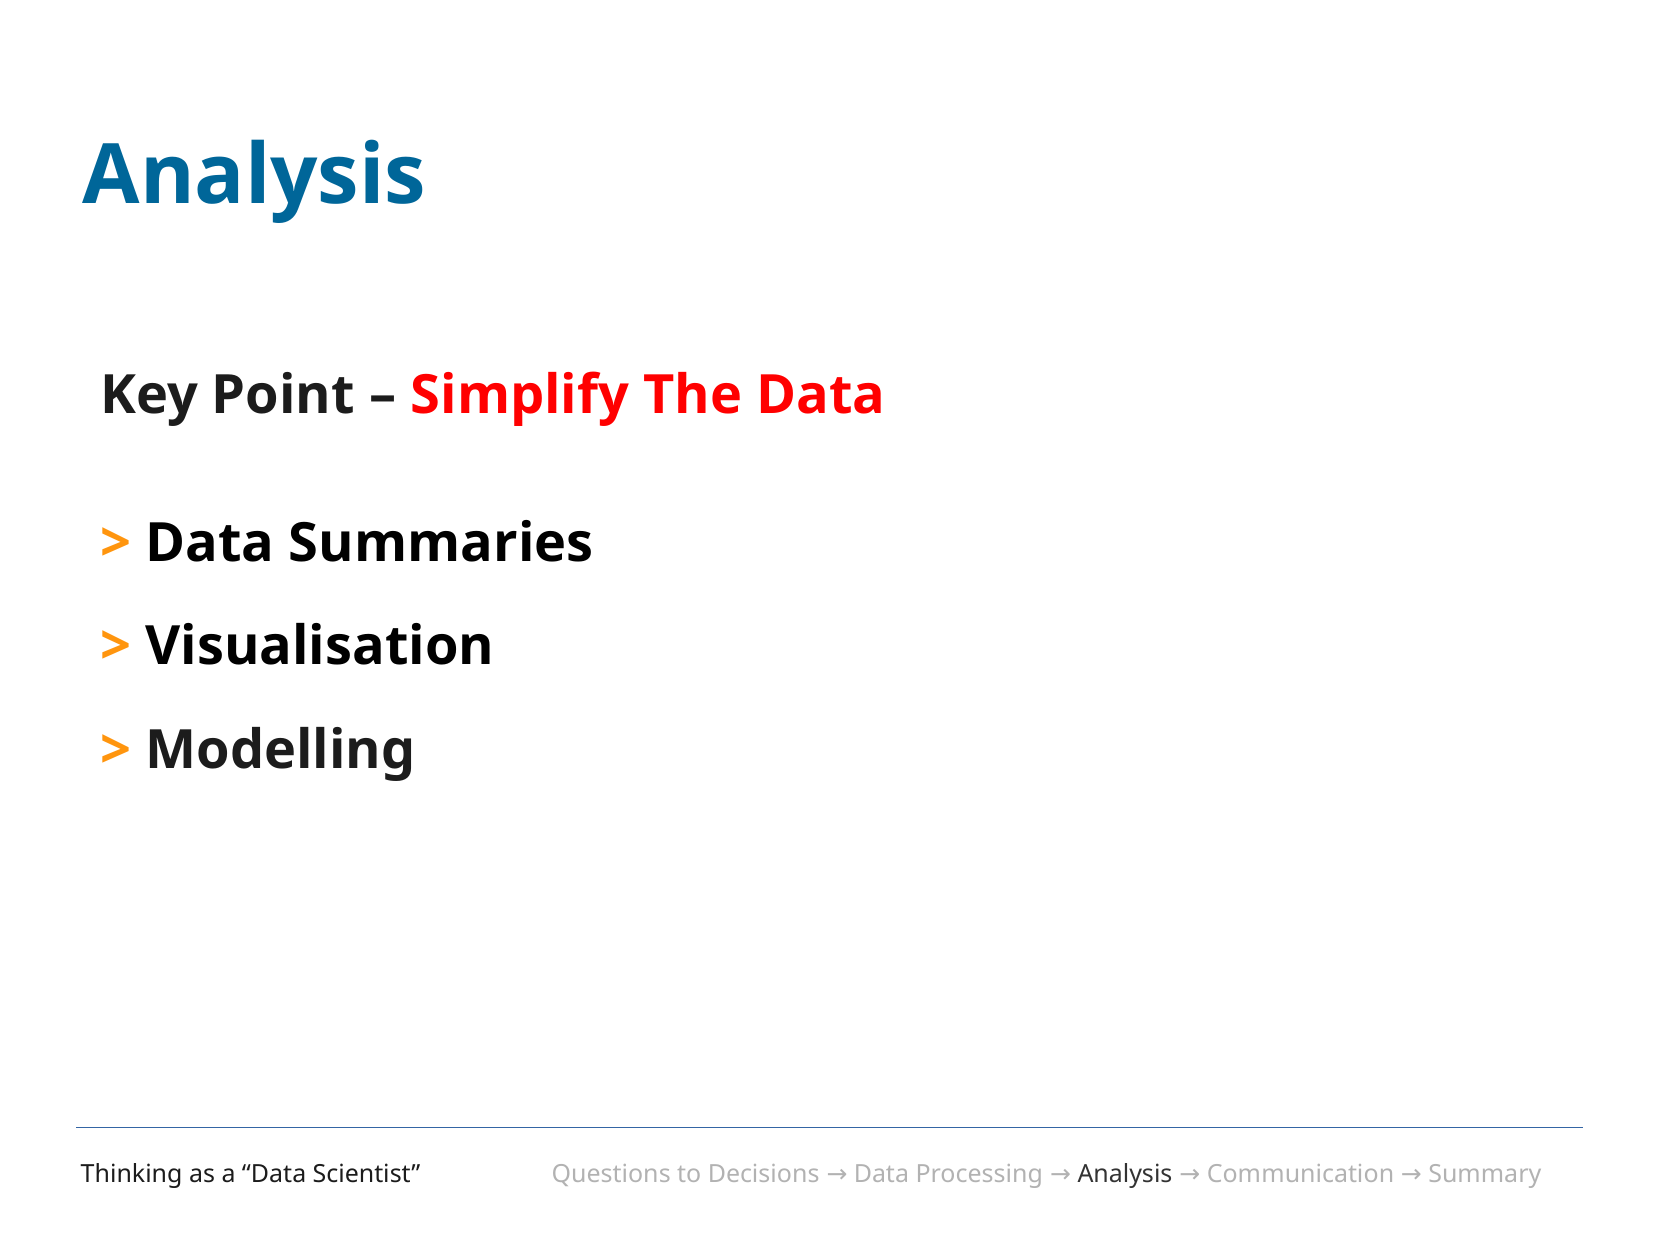

# Analysis
Key Point – Simplify The Data
> Data Summaries
> Visualisation
> Modelling
Thinking as a “Data Scientist”
Questions to Decisions → Data Processing → Analysis → Communication → Summary